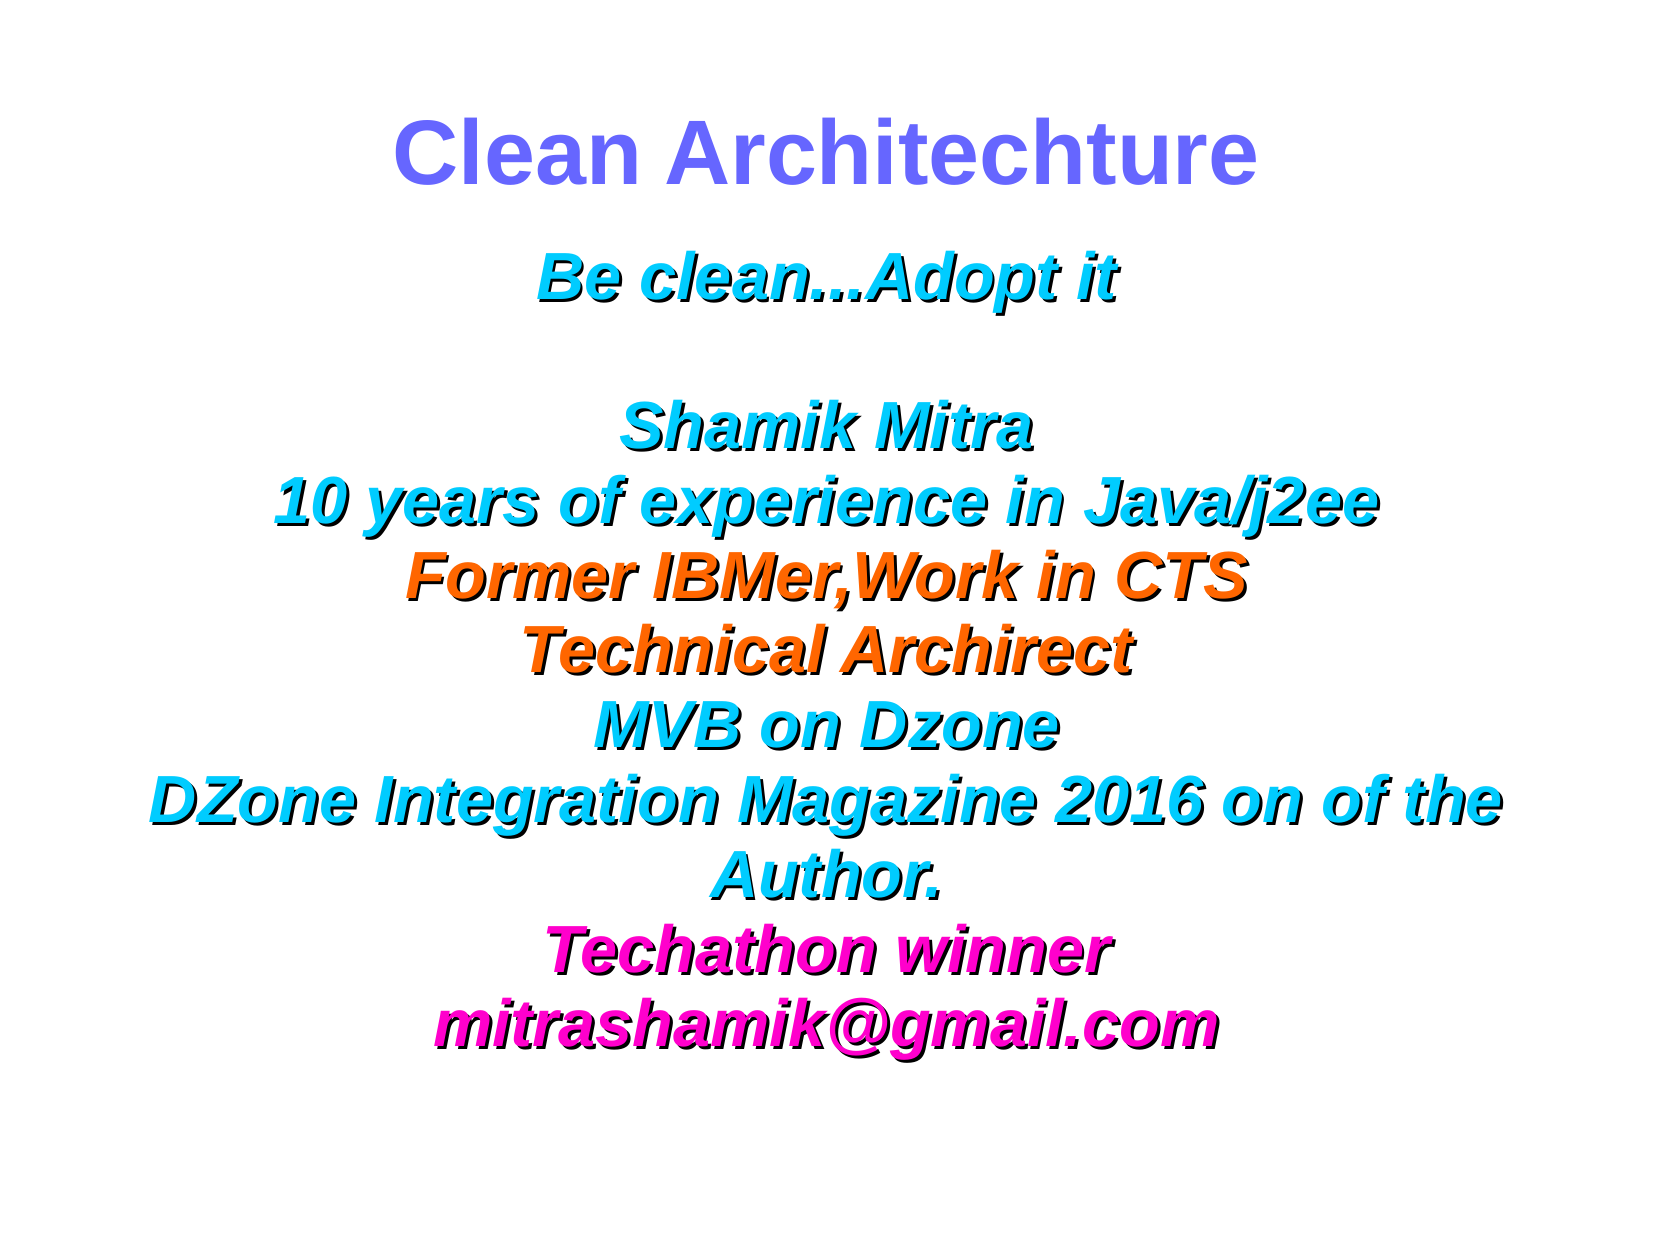

# Clean Architechture
Be clean...Adopt it
Shamik Mitra
10 years of experience in Java/j2ee
Former IBMer,Work in CTS
Technical Archirect
MVB on Dzone
DZone Integration Magazine 2016 on of the Author.
Techathon winner
mitrashamik@gmail.com